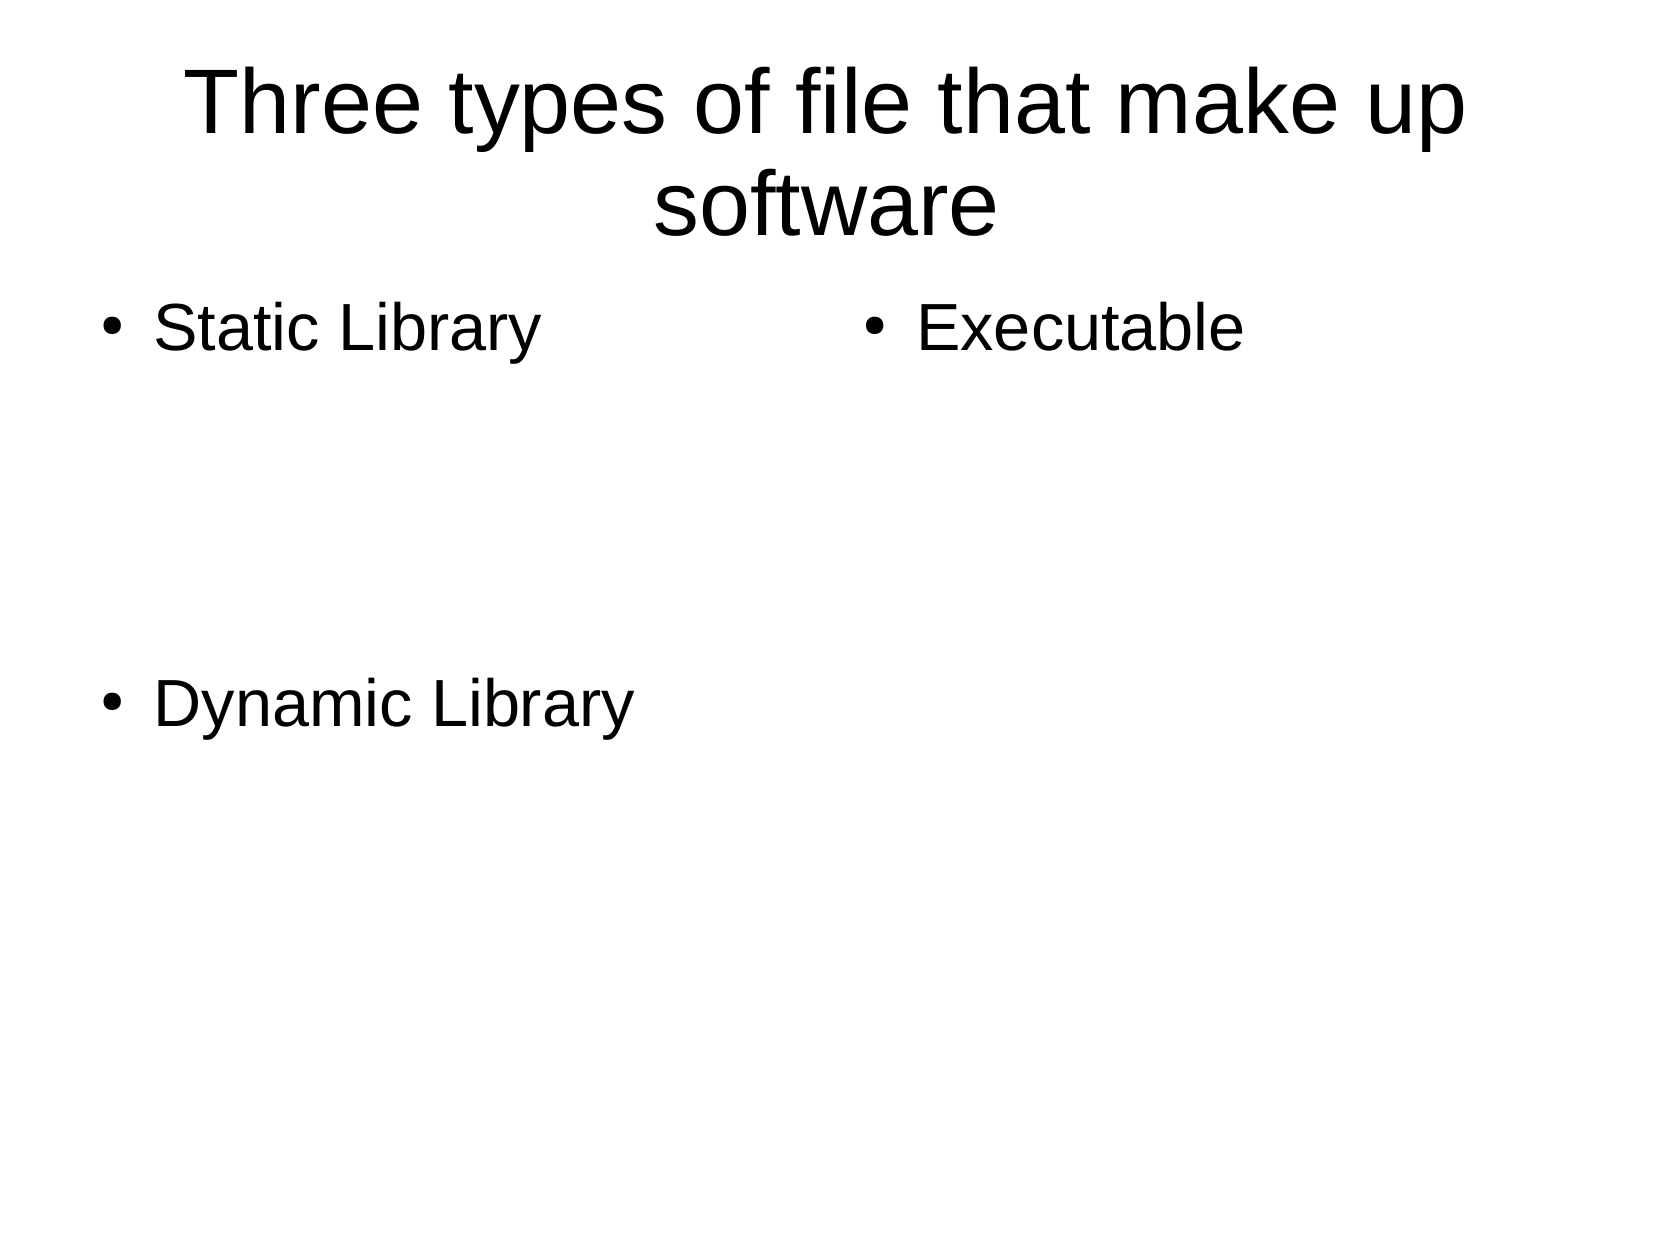

# Three types of file that make up software
Static Library
Executable
Dynamic Library